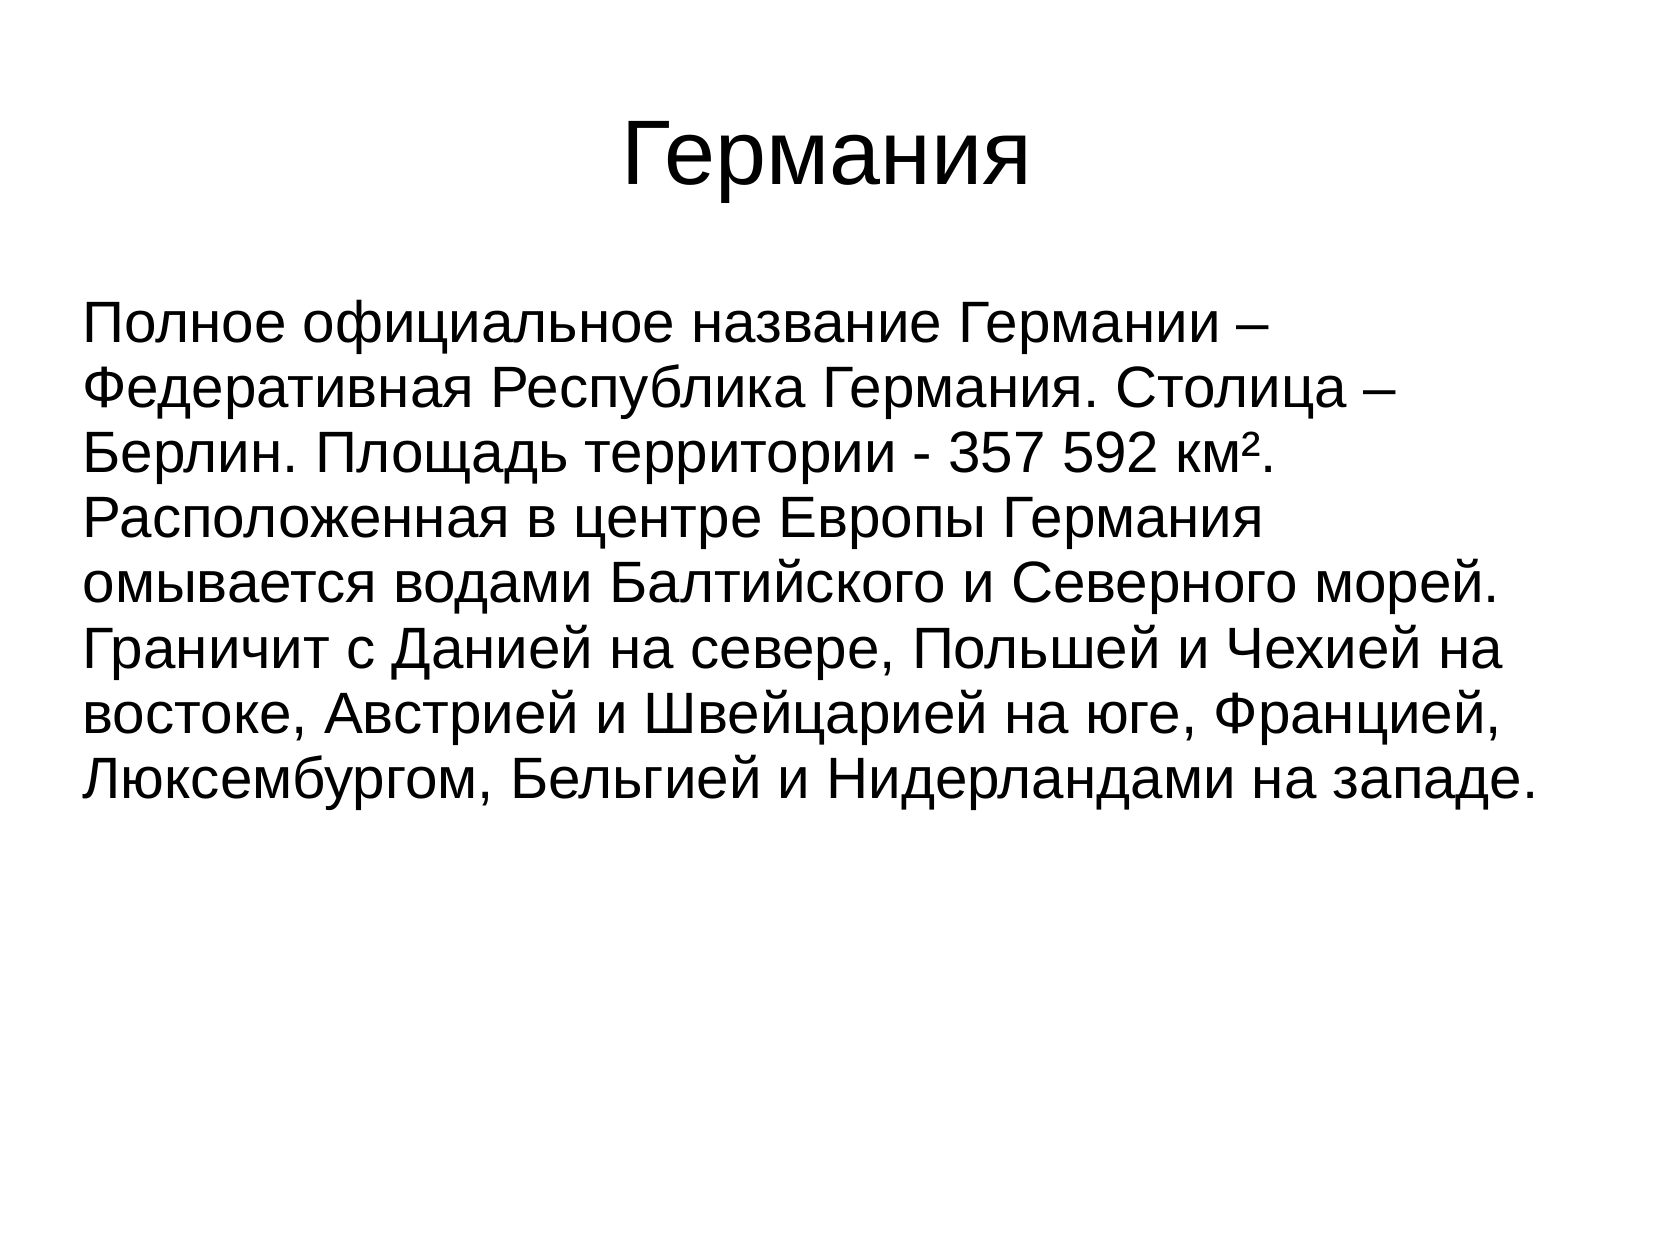

Германия
# Полное официальное название Германии – Федеративная Республика Германия. Столица – Берлин. Площадь территории - 357 592 км². Расположенная в центре Европы Германия омывается водами Балтийского и Северного морей. Граничит с Данией на севере, Польшей и Чехией на востоке, Австрией и Швейцарией на юге, Францией, Люксембургом, Бельгией и Нидерландами на западе.